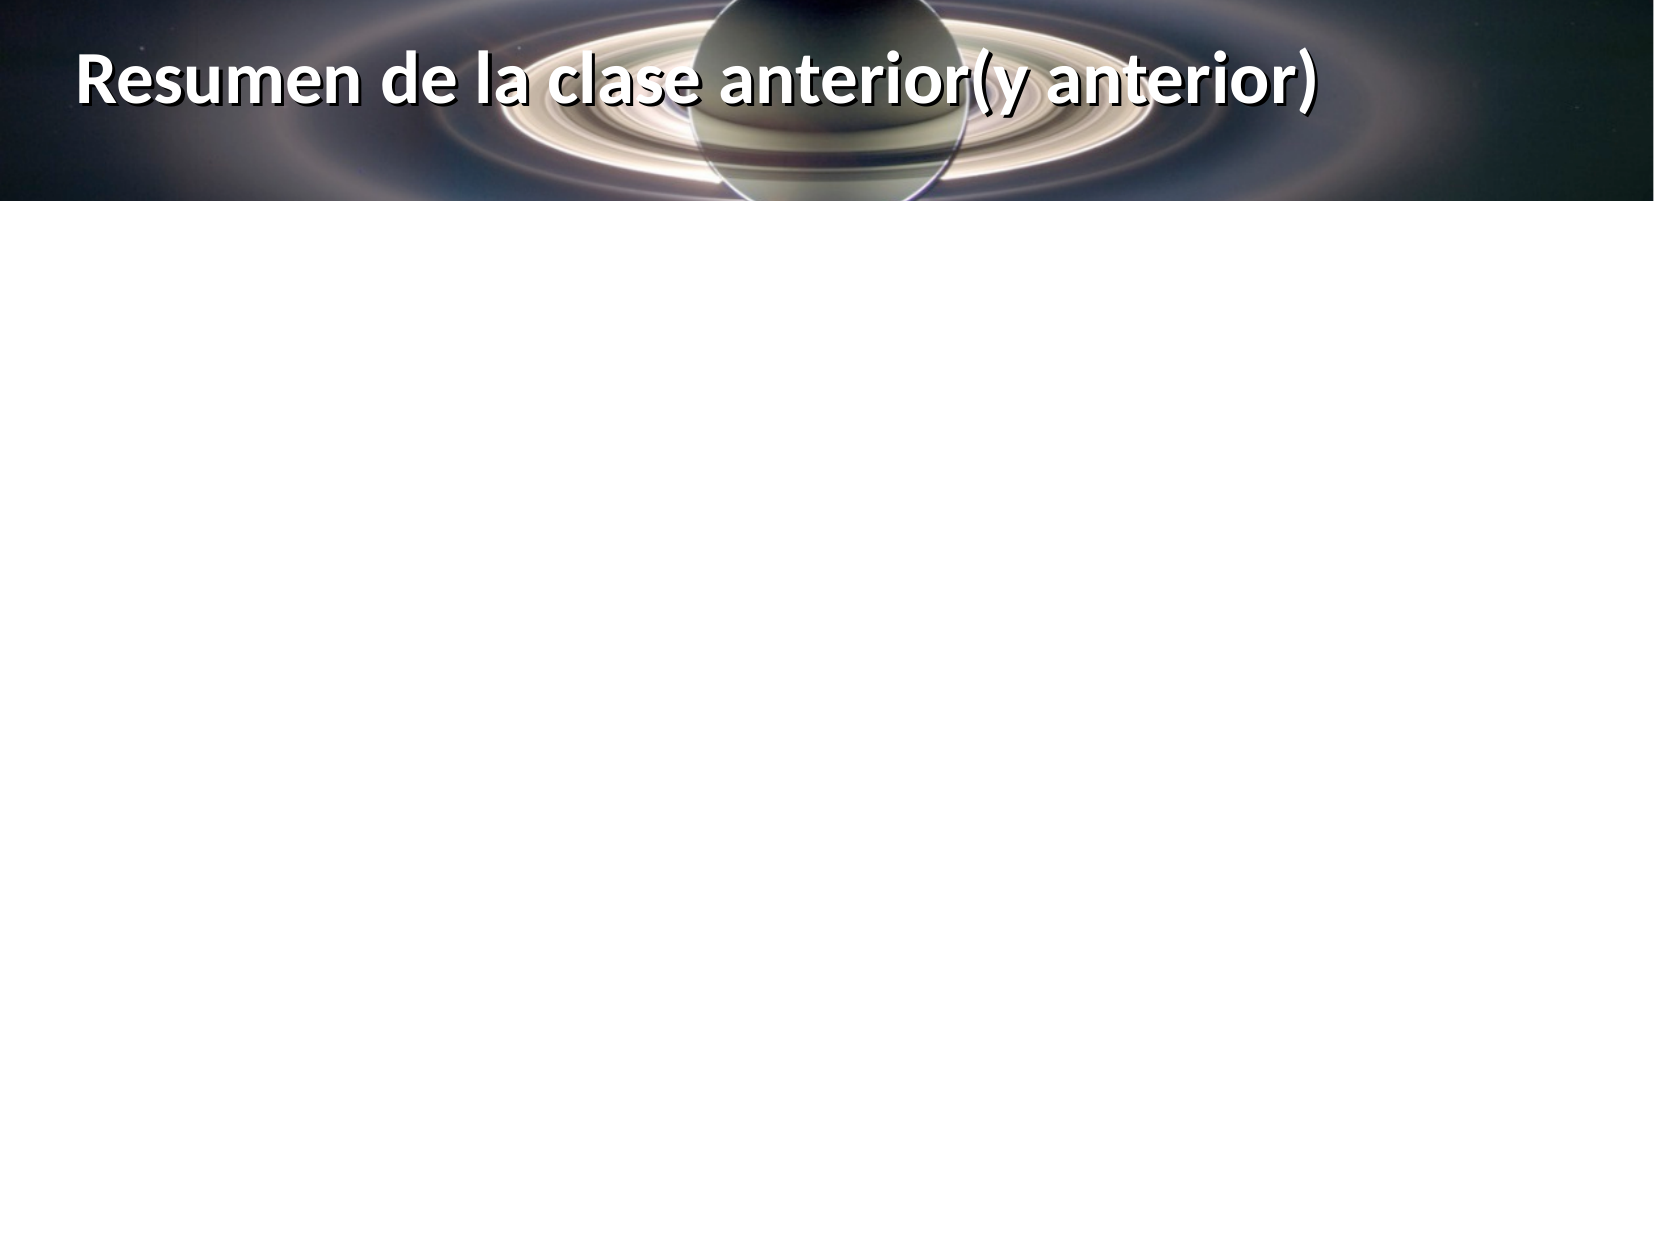

# Resumen de la clase anterior(y anterior)